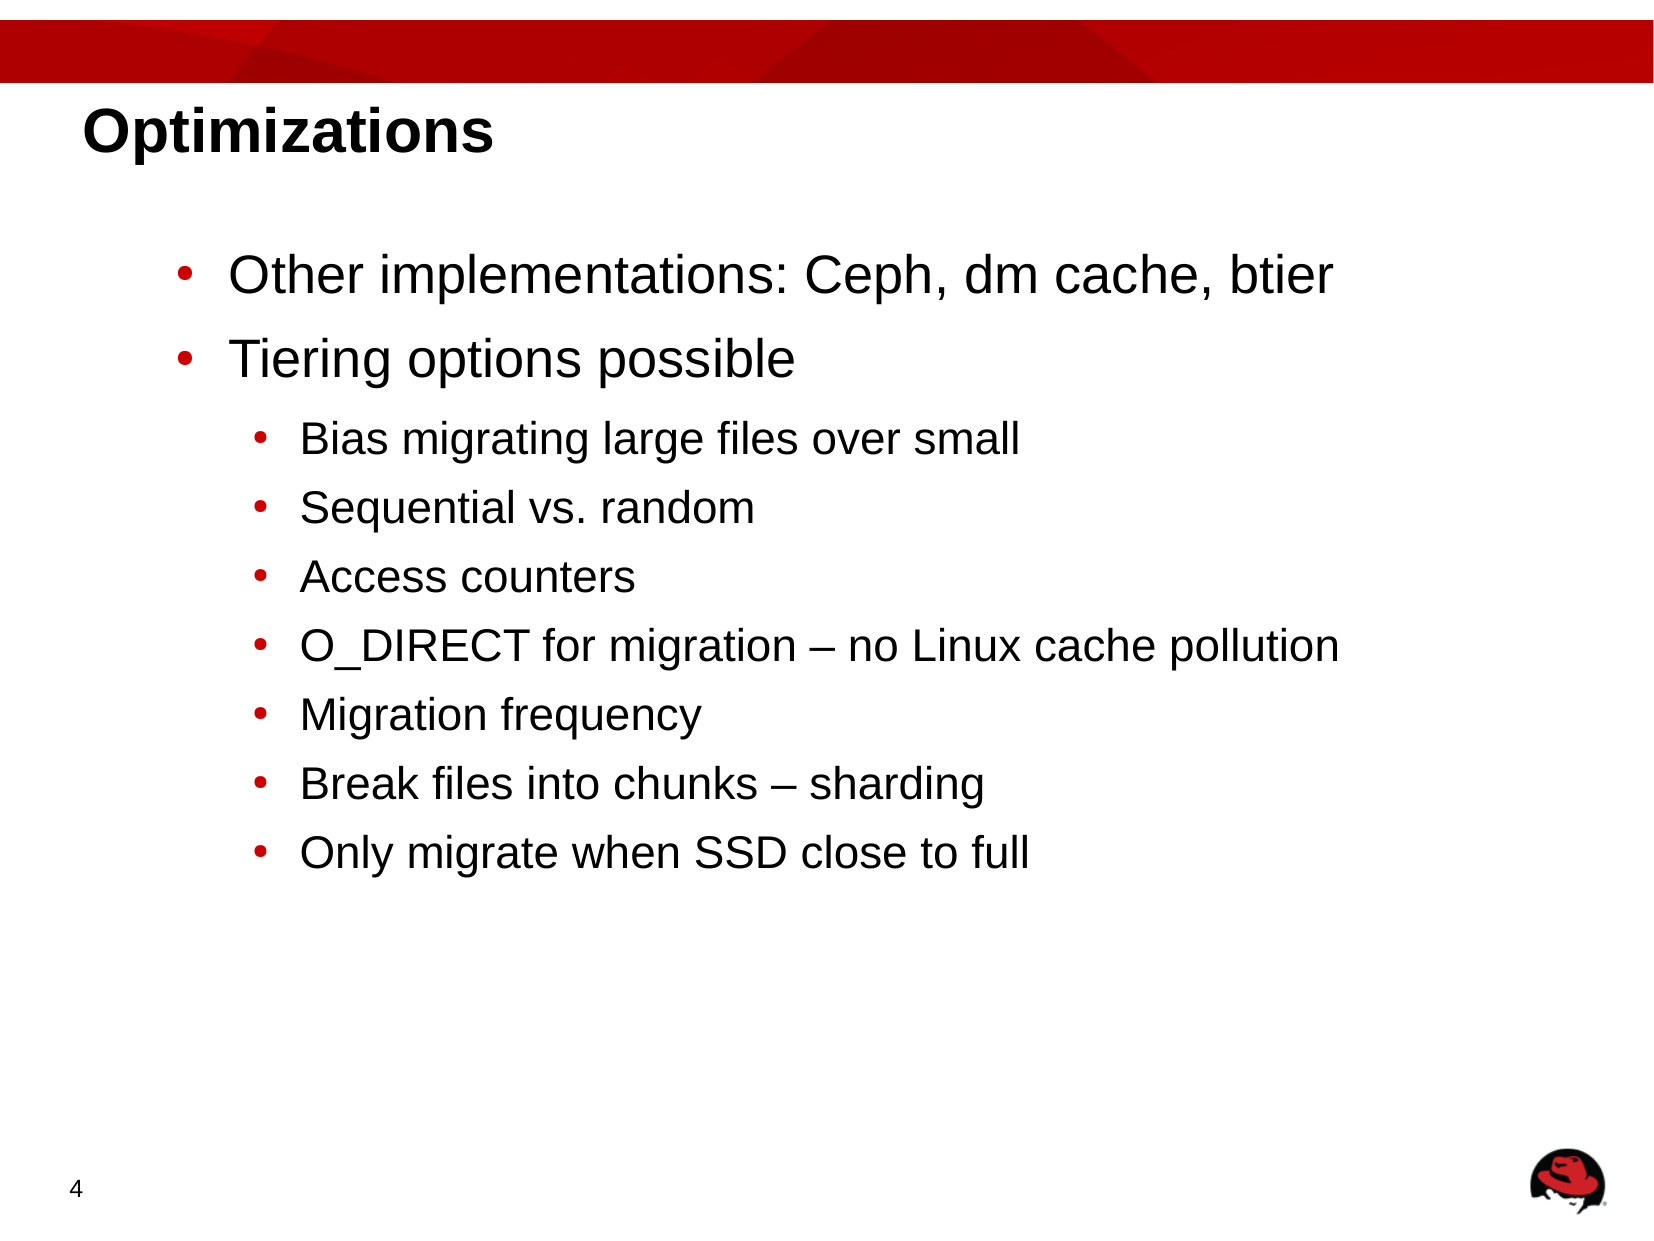

# Optimizations
Other implementations: Ceph, dm cache, btier
Tiering options possible
Bias migrating large files over small
Sequential vs. random
Access counters
O_DIRECT for migration – no Linux cache pollution
Migration frequency
Break files into chunks – sharding
Only migrate when SSD close to full